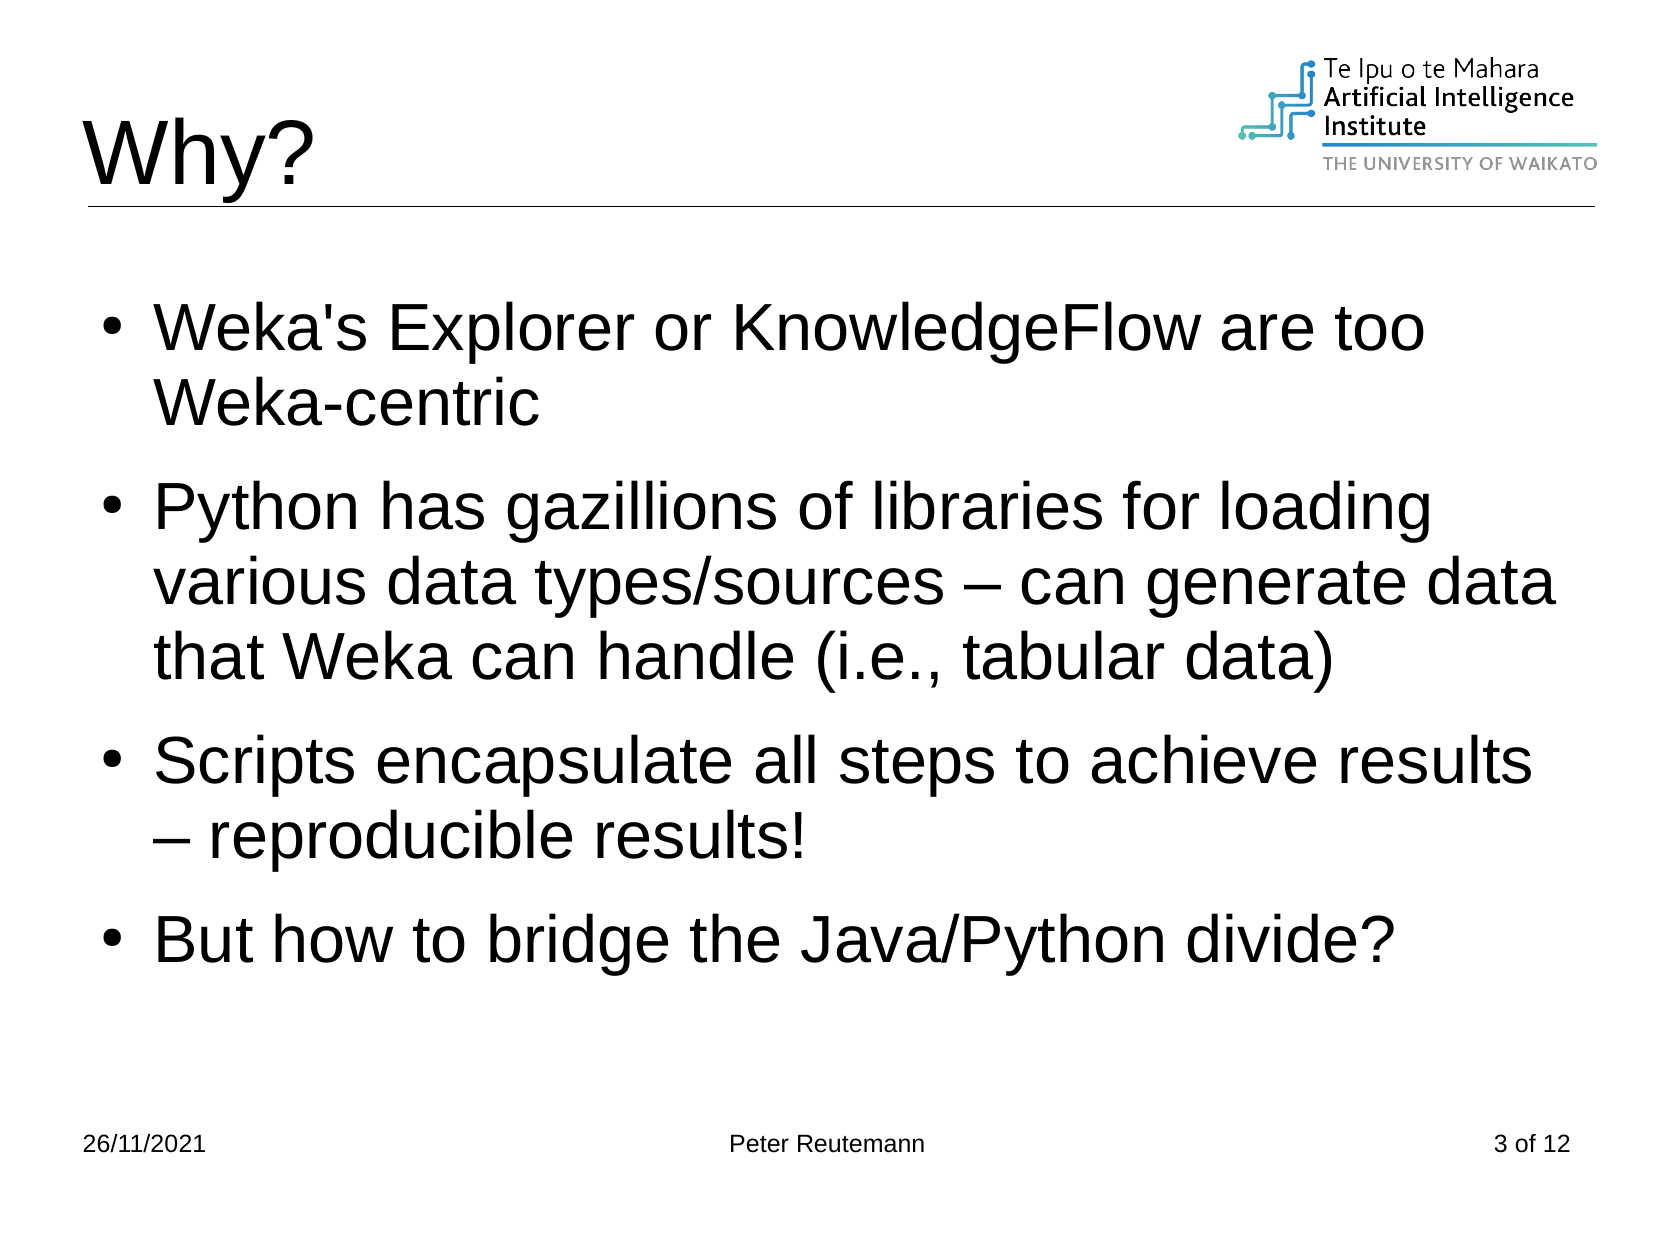

# Why?
Weka's Explorer or KnowledgeFlow are too Weka-centric
Python has gazillions of libraries for loading various data types/sources – can generate data that Weka can handle (i.e., tabular data)
Scripts encapsulate all steps to achieve results – reproducible results!
But how to bridge the Java/Python divide?
26/11/2021
Peter Reutemann
3